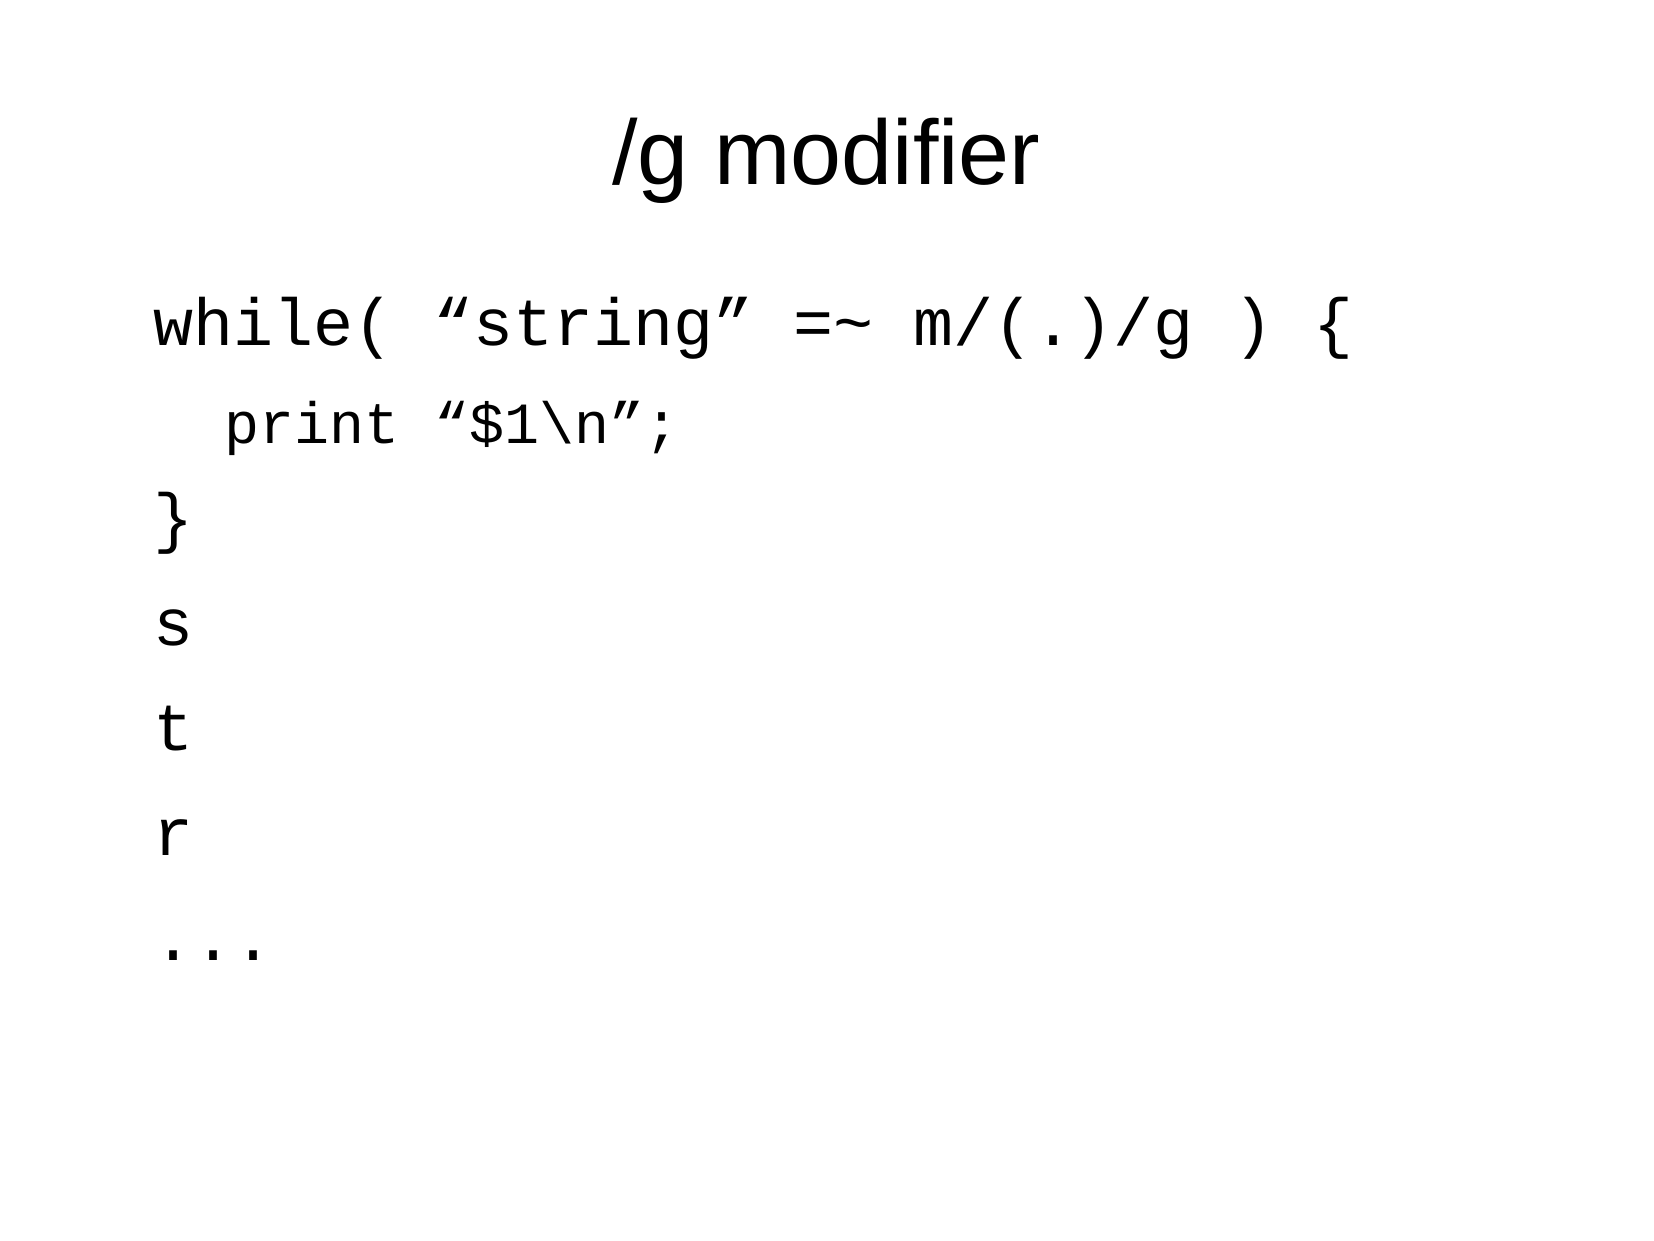

# /g modifier
while( “string” =~ m/(.)/g ) {
print “$1\n”;
}
s
t
r
...